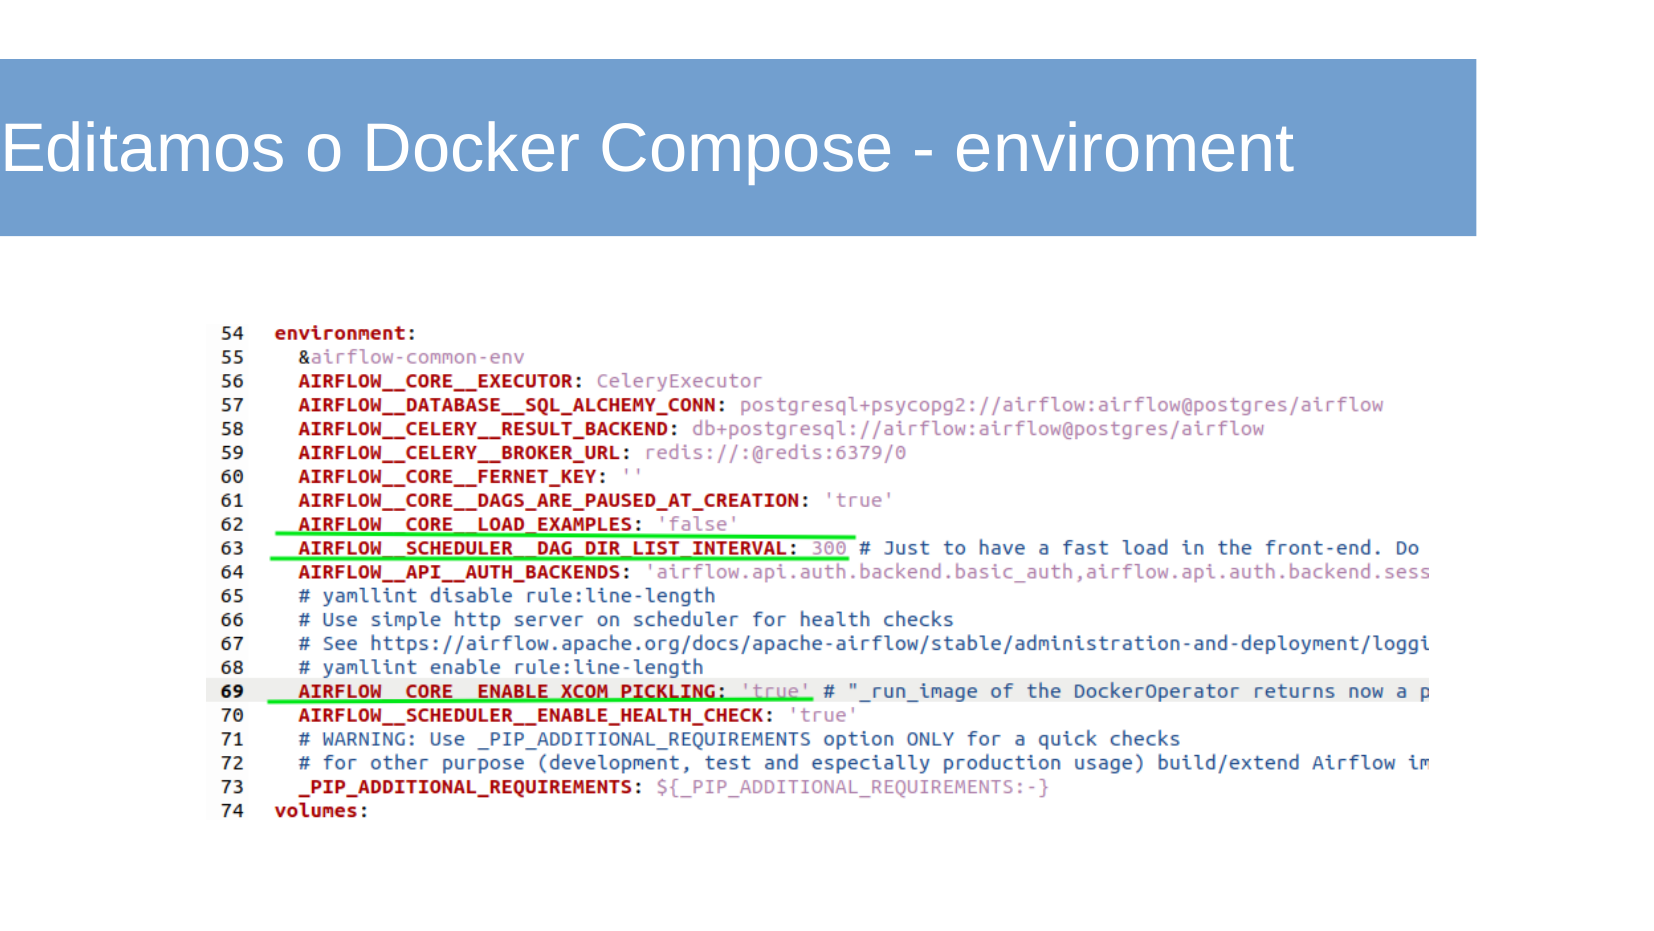

# Editamos o Docker Compose - enviroment